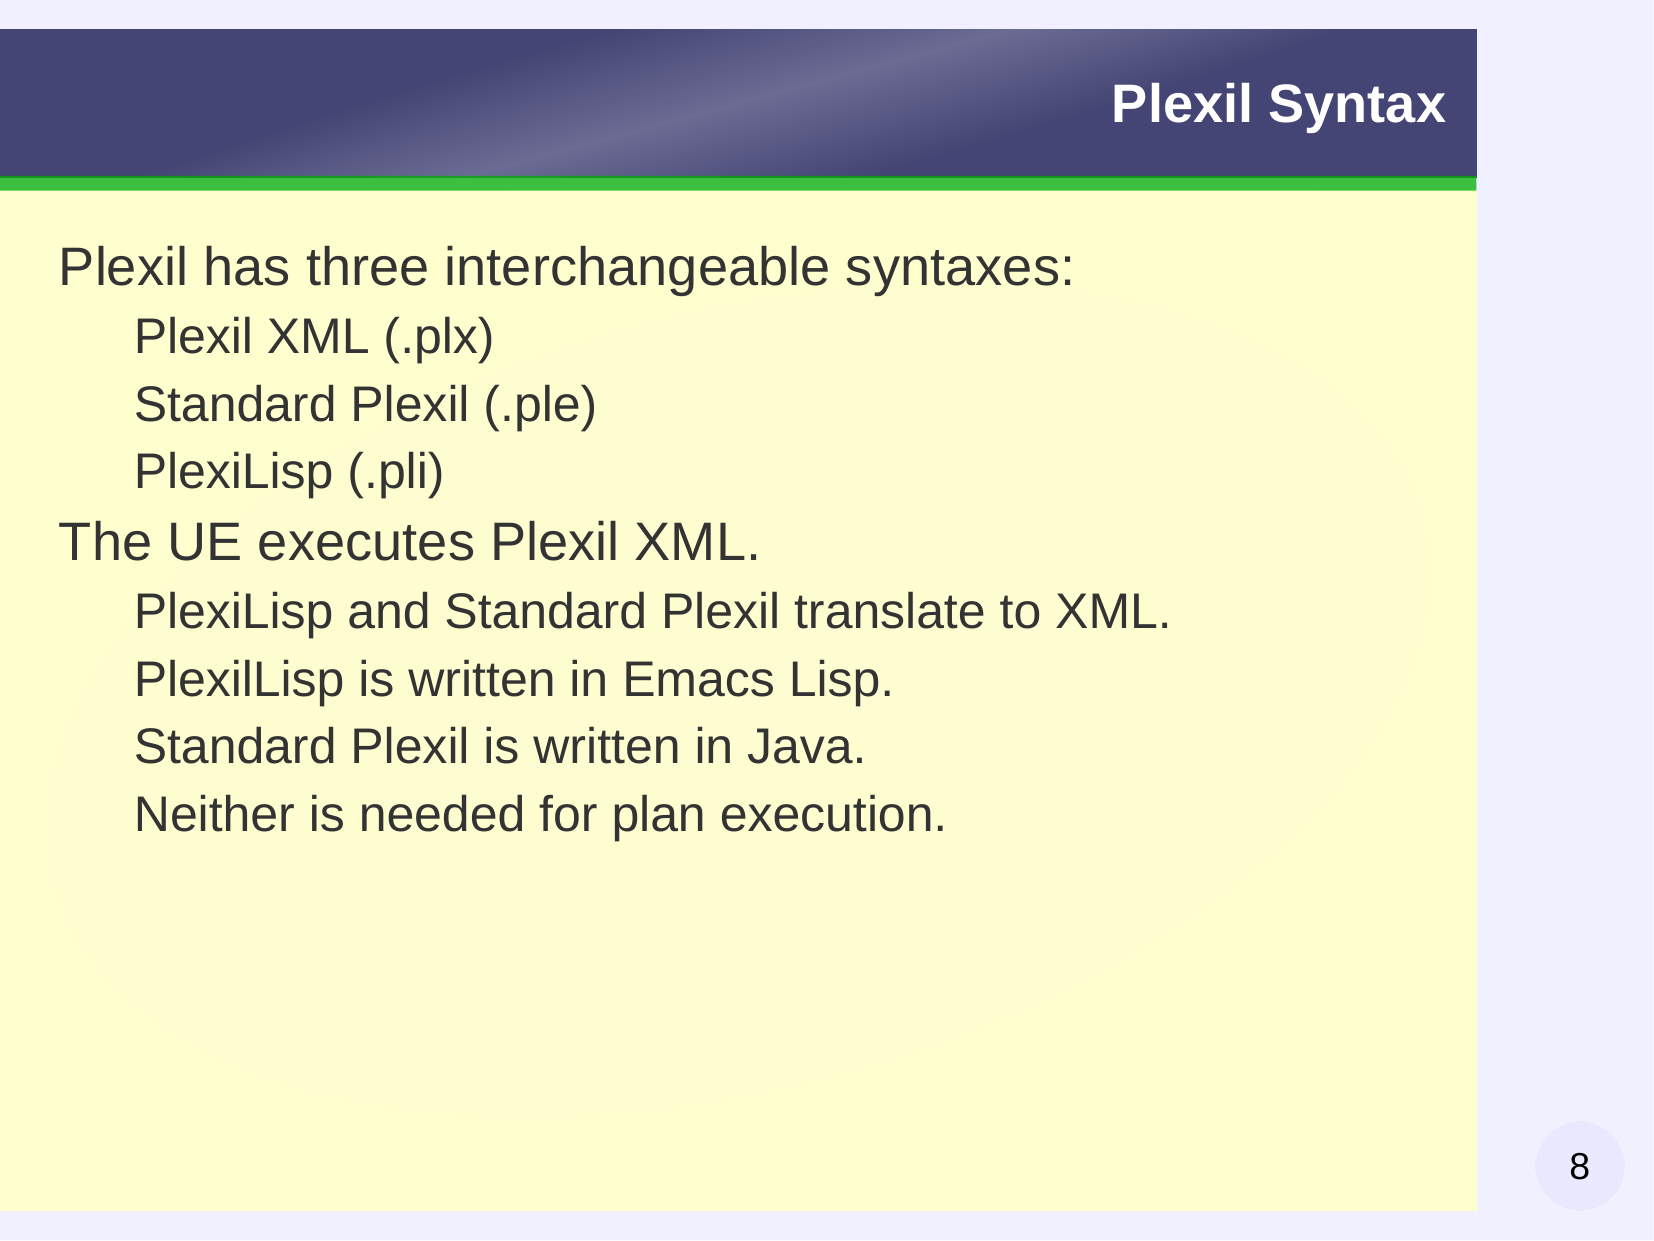

# Plexil Syntax
Plexil has three interchangeable syntaxes:
Plexil XML (.plx)
Standard Plexil (.ple)
PlexiLisp (.pli)
The UE executes Plexil XML.
PlexiLisp and Standard Plexil translate to XML.
PlexilLisp is written in Emacs Lisp.
Standard Plexil is written in Java.
Neither is needed for plan execution.